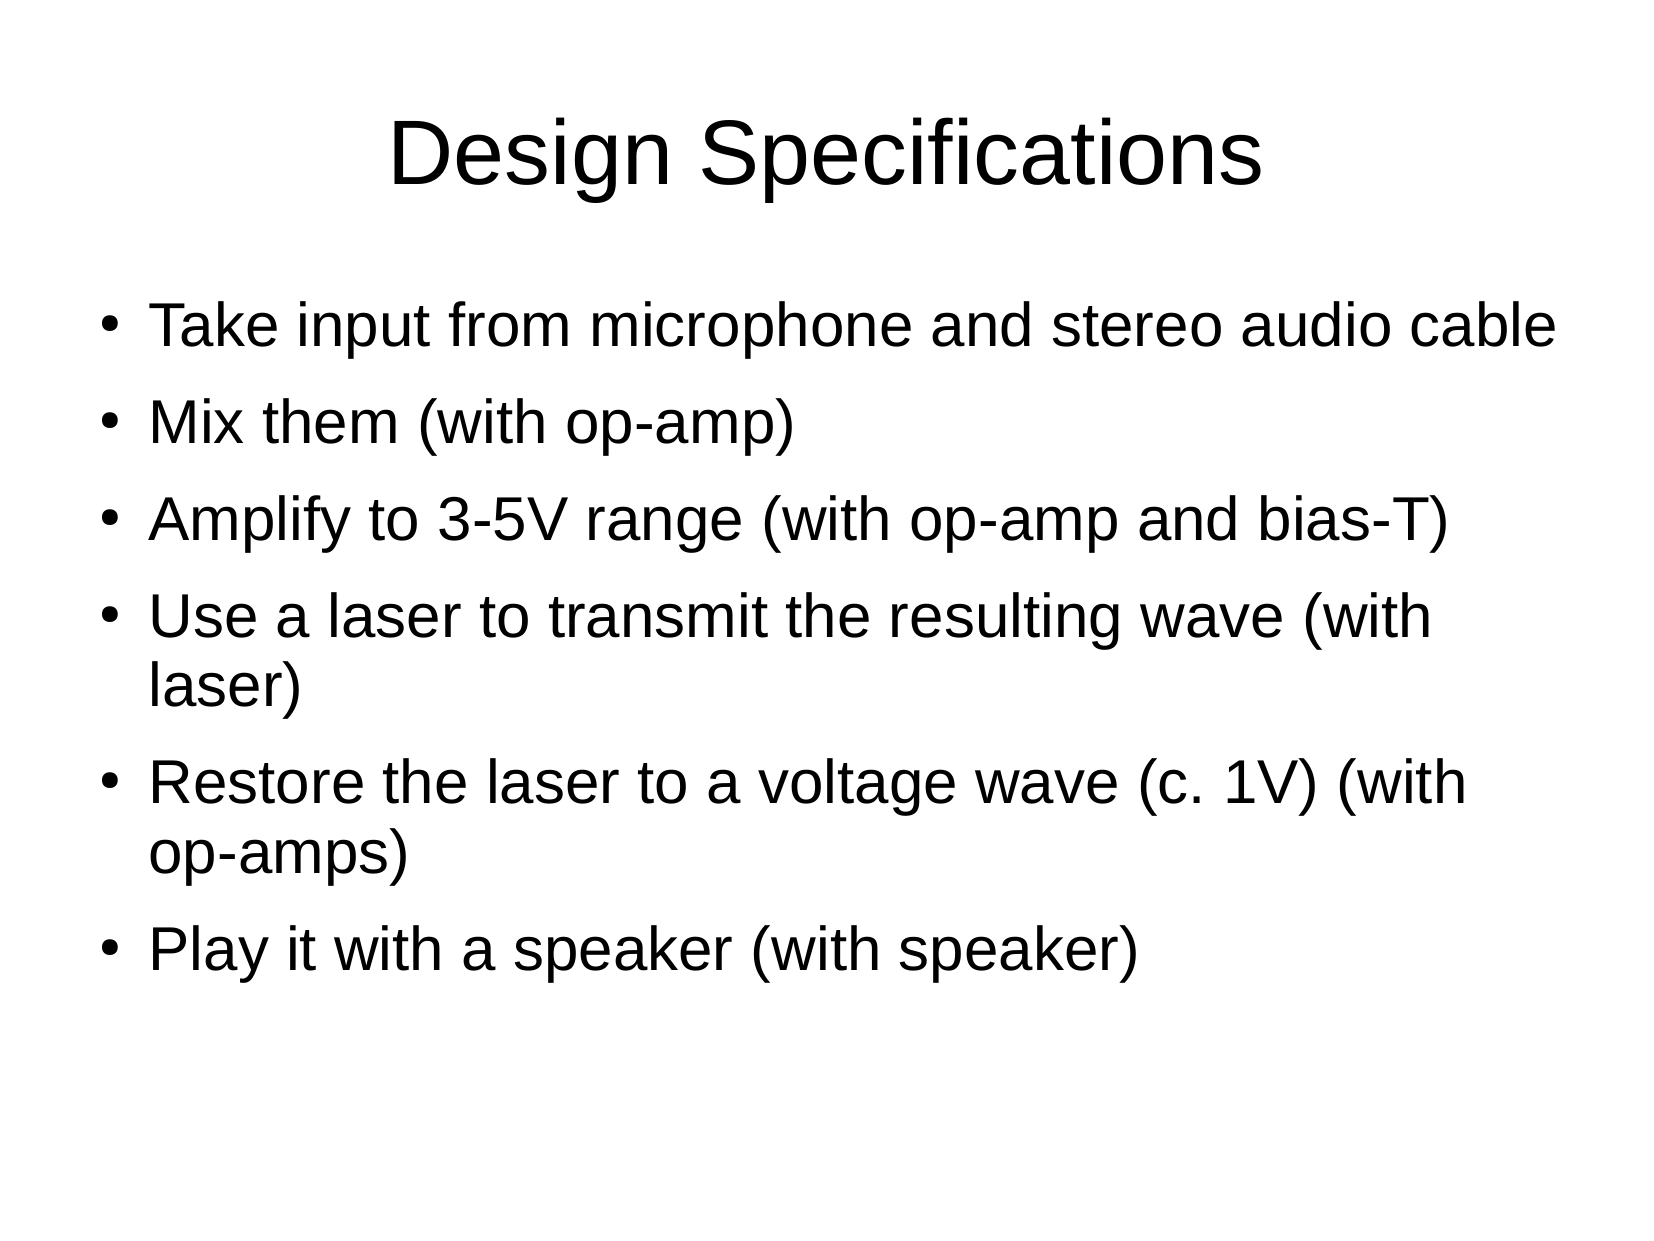

# Design Specifications
Take input from microphone and stereo audio cable
Mix them (with op-amp)
Amplify to 3-5V range (with op-amp and bias-T)
Use a laser to transmit the resulting wave (with laser)
Restore the laser to a voltage wave (c. 1V) (with op-amps)
Play it with a speaker (with speaker)